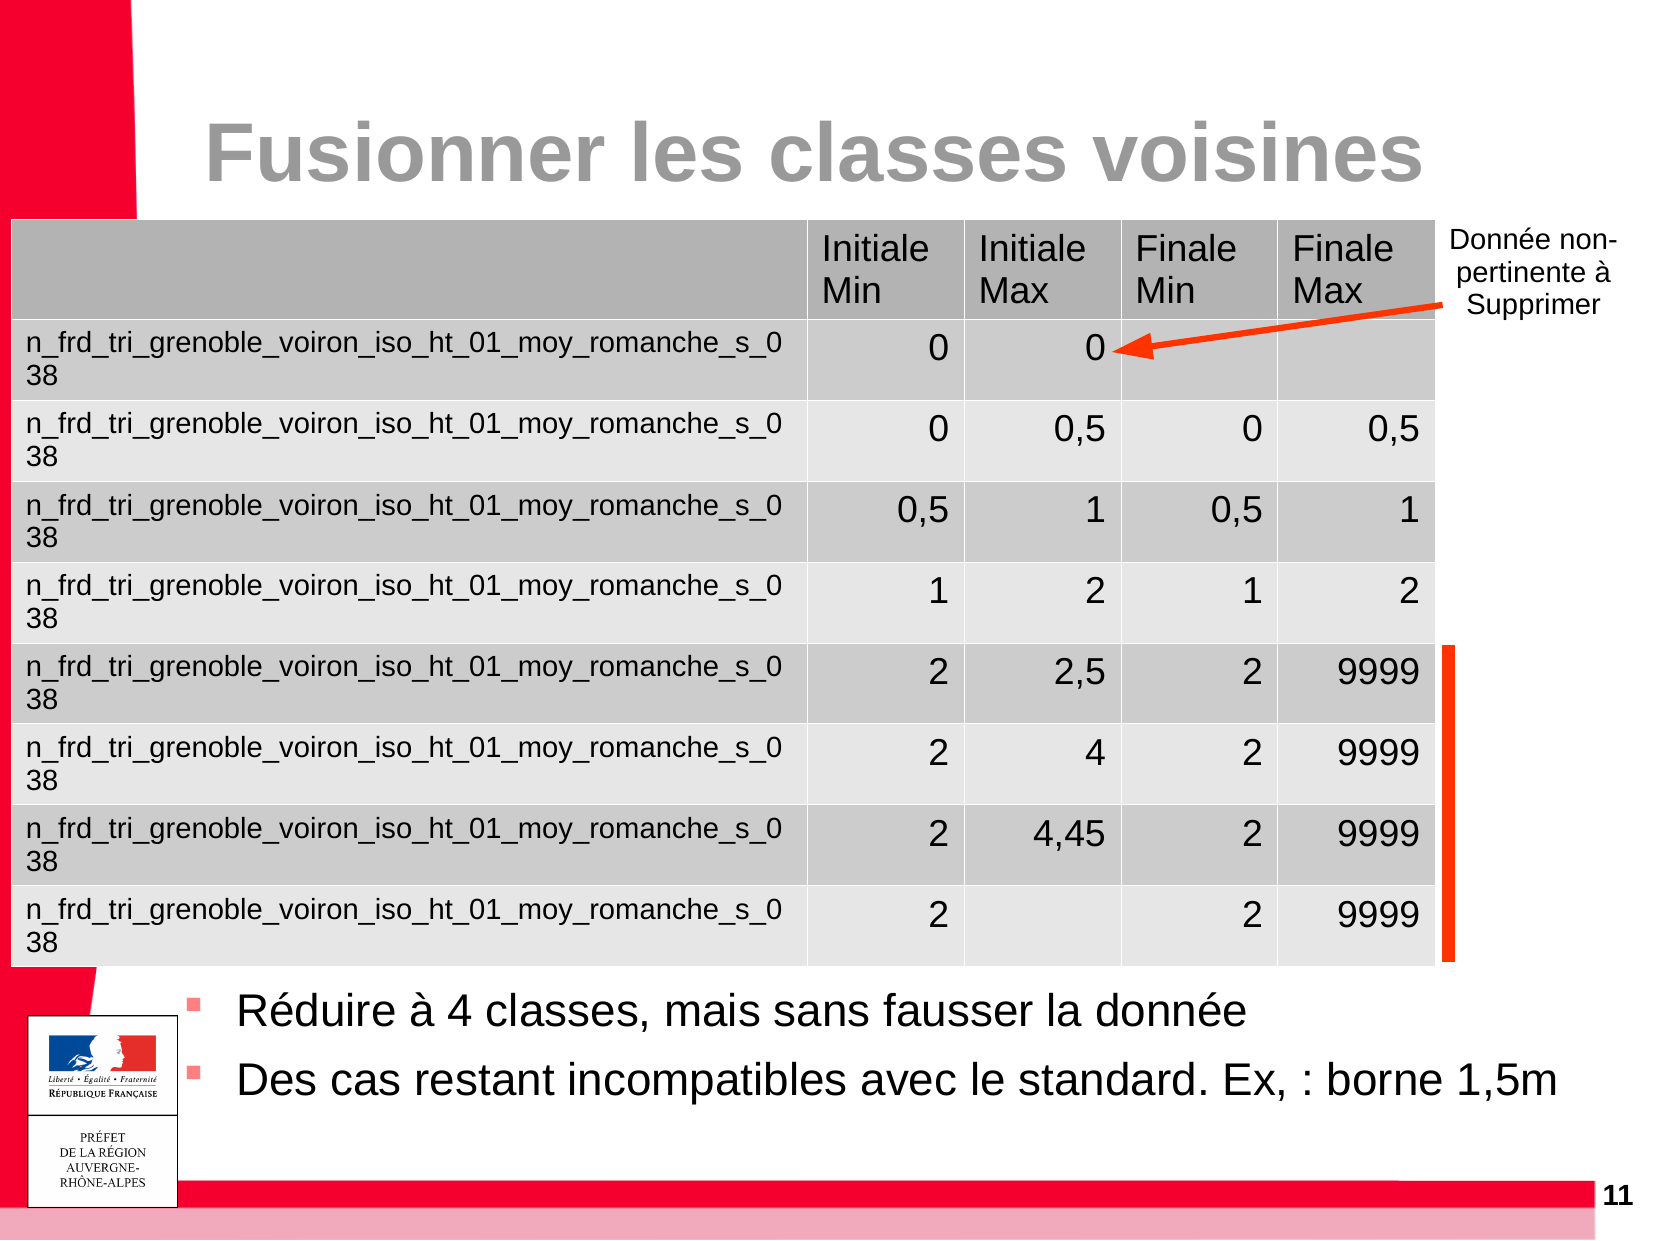

# Fusionner les classes voisines
Donnée non-pertinente à Supprimer
| | Initiale Min | Initiale Max | Finale Min | Finale Max |
| --- | --- | --- | --- | --- |
| n\_frd\_tri\_grenoble\_voiron\_iso\_ht\_01\_moy\_romanche\_s\_038 | 0 | 0 | | |
| n\_frd\_tri\_grenoble\_voiron\_iso\_ht\_01\_moy\_romanche\_s\_038 | 0 | 0,5 | 0 | 0,5 |
| n\_frd\_tri\_grenoble\_voiron\_iso\_ht\_01\_moy\_romanche\_s\_038 | 0,5 | 1 | 0,5 | 1 |
| n\_frd\_tri\_grenoble\_voiron\_iso\_ht\_01\_moy\_romanche\_s\_038 | 1 | 2 | 1 | 2 |
| n\_frd\_tri\_grenoble\_voiron\_iso\_ht\_01\_moy\_romanche\_s\_038 | 2 | 2,5 | 2 | 9999 |
| n\_frd\_tri\_grenoble\_voiron\_iso\_ht\_01\_moy\_romanche\_s\_038 | 2 | 4 | 2 | 9999 |
| n\_frd\_tri\_grenoble\_voiron\_iso\_ht\_01\_moy\_romanche\_s\_038 | 2 | 4,45 | 2 | 9999 |
| n\_frd\_tri\_grenoble\_voiron\_iso\_ht\_01\_moy\_romanche\_s\_038 | 2 | | 2 | 9999 |
Réduire à 4 classes, mais sans fausser la donnée
Des cas restant incompatibles avec le standard. Ex, : borne 1,5m
11